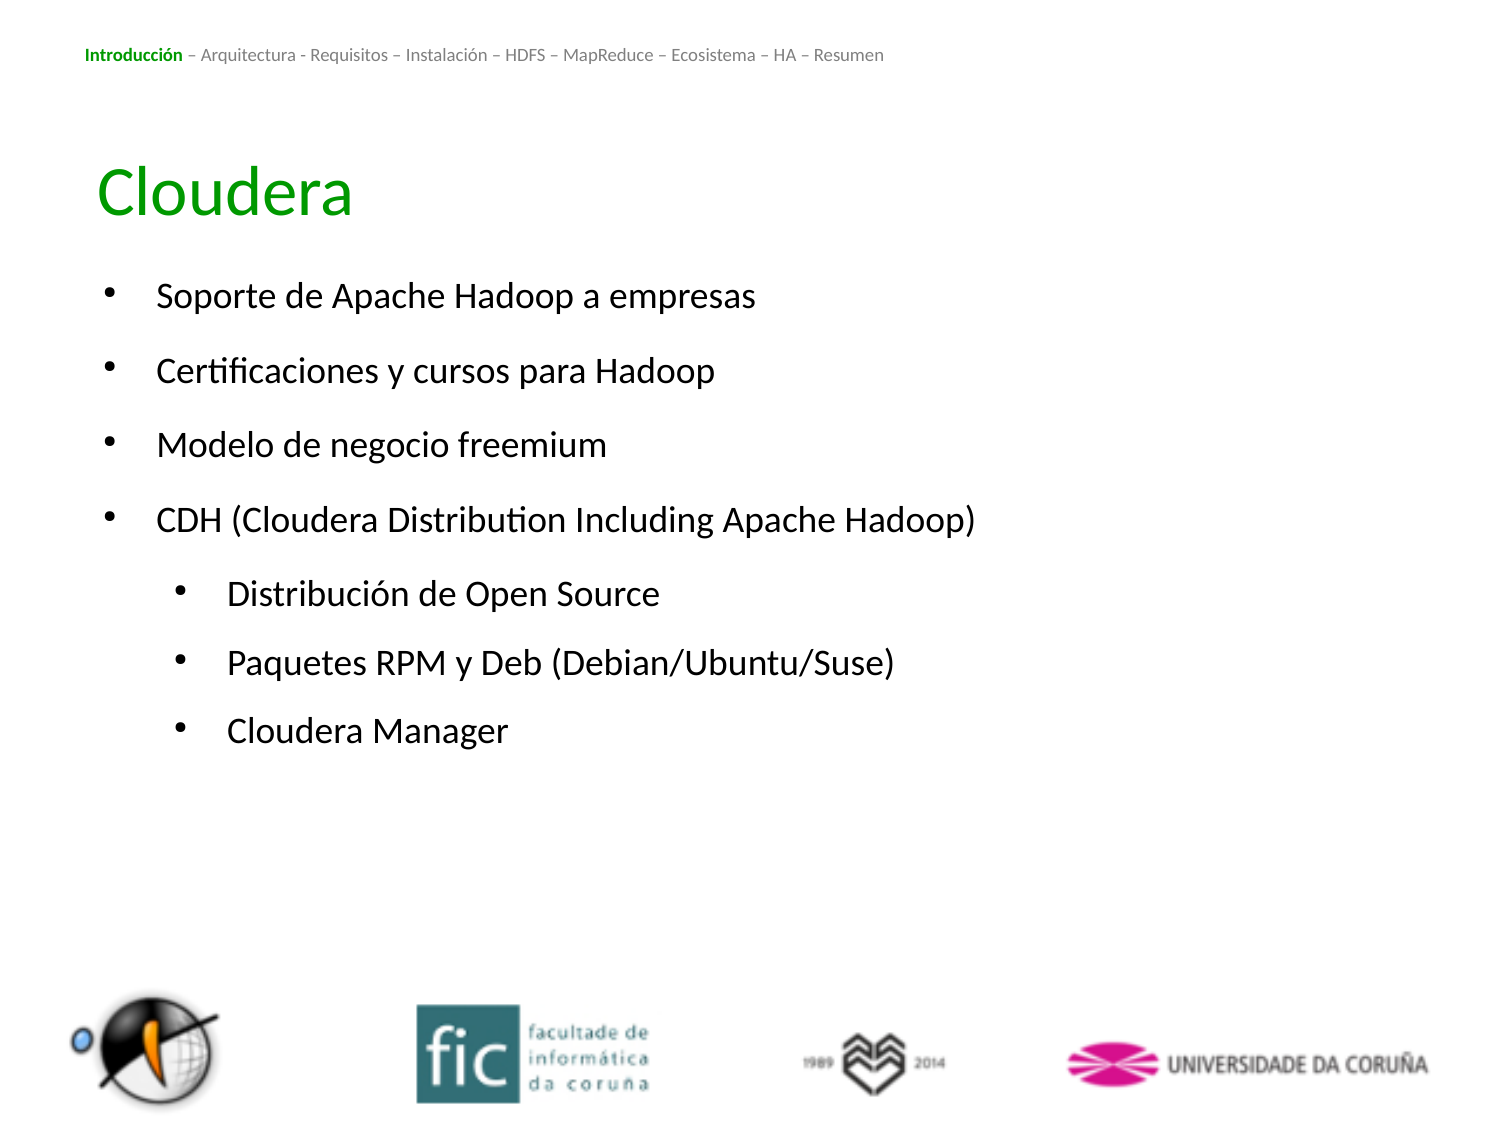

Introducción – Arquitectura - Requisitos – Instalación – HDFS – MapReduce – Ecosistema – HA – Resumen
# Cloudera
Soporte de Apache Hadoop a empresas
Certificaciones y cursos para Hadoop
Modelo de negocio freemium
CDH (Cloudera Distribution Including Apache Hadoop)
Distribución de Open Source
Paquetes RPM y Deb (Debian/Ubuntu/Suse)
Cloudera Manager